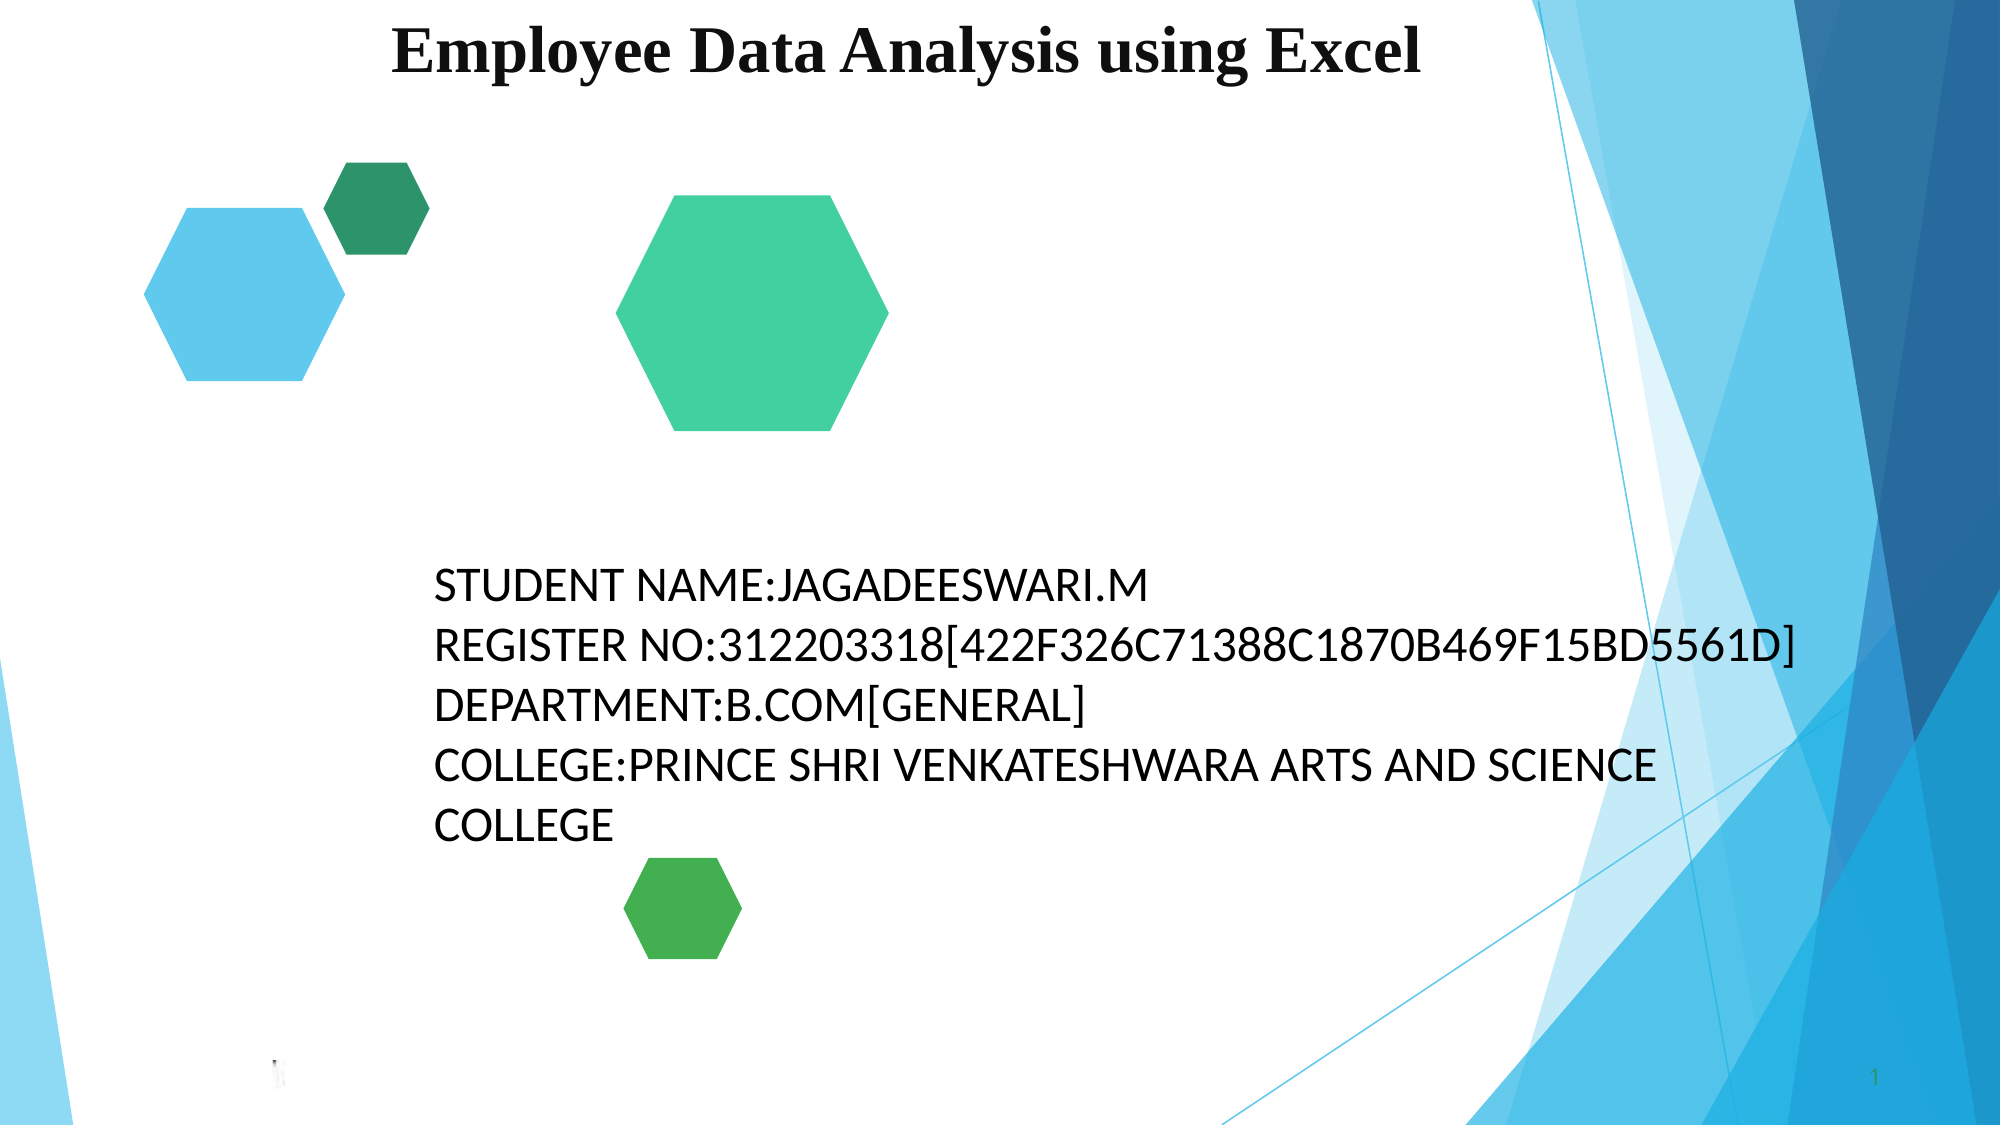

# Employee Data Analysis using Excel
STUDENT NAME:JAGADEESWARI.M
REGISTER NO:312203318[422F326C71388C1870B469F15BD5561D]
DEPARTMENT:B.COM[GENERAL]
COLLEGE:PRINCE SHRI VENKATESHWARA ARTS AND SCIENCE COLLEGE